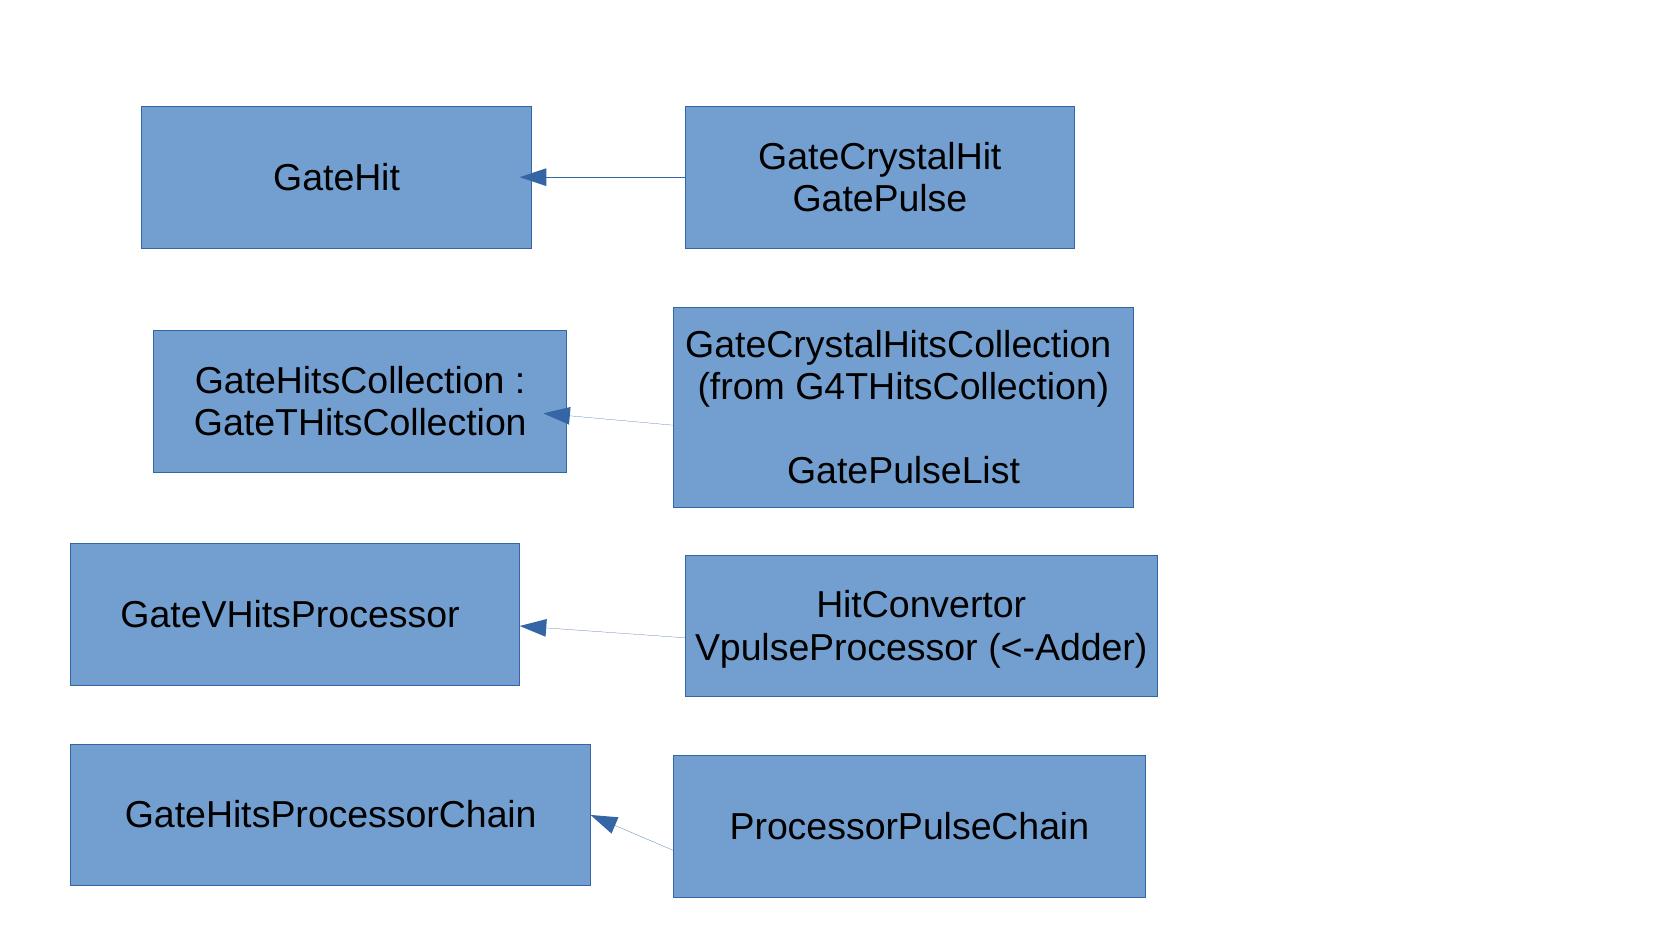

GateHit
GateCrystalHit
GatePulse
GateCrystalHitsCollection
(from G4THitsCollection)
GatePulseList
GateHitsCollection :
GateTHitsCollection
GateVHitsProcessor
HitConvertor
VpulseProcessor (<-Adder)
GateHitsProcessorChain
ProcessorPulseChain